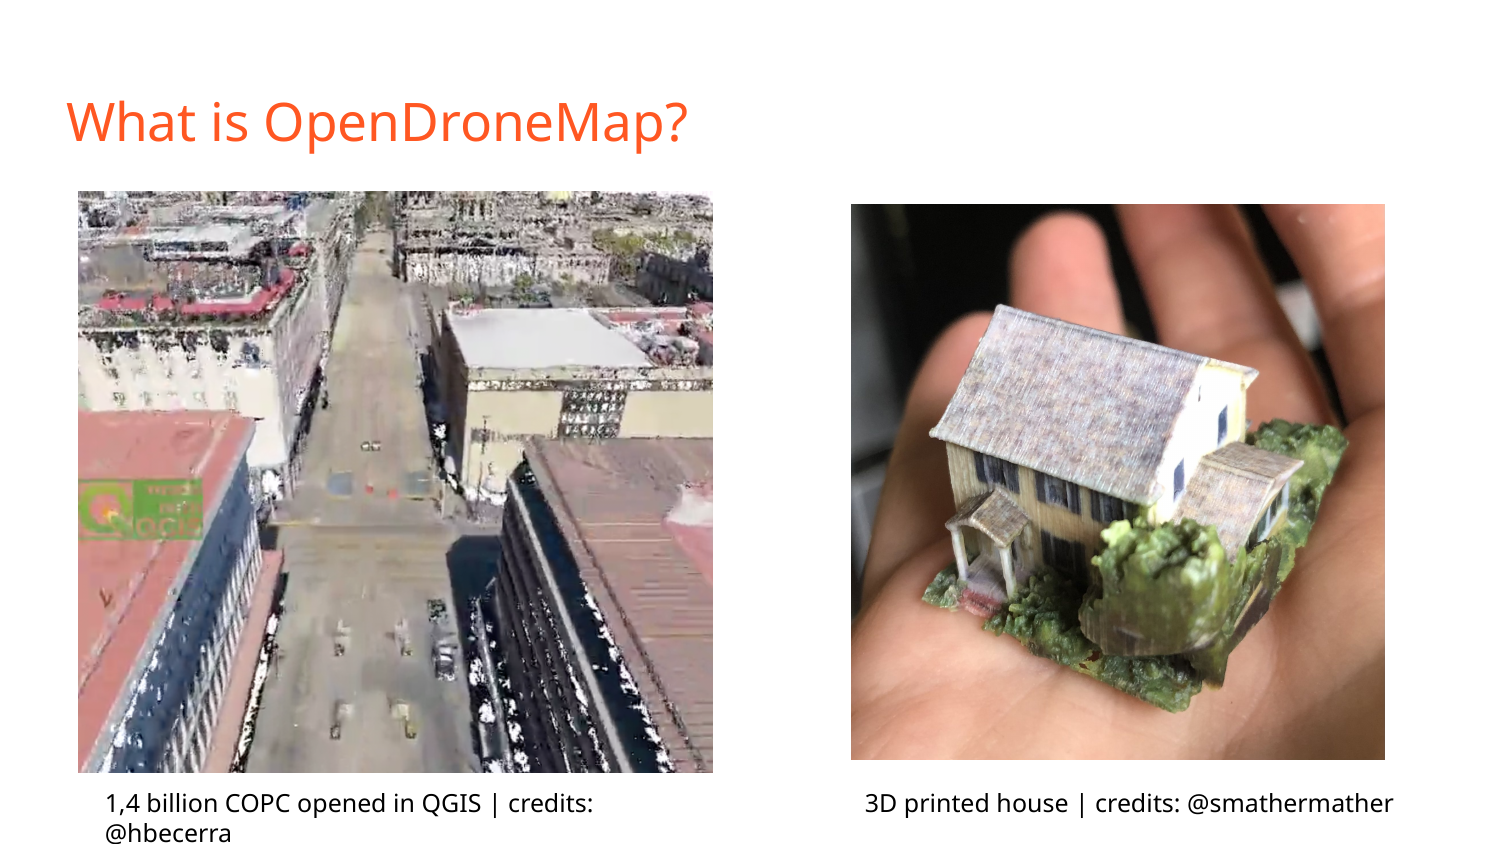

# What is OpenDroneMap?
1,4 billion COPC opened in QGIS | credits: @hbecerra
3D printed house | credits: @smathermather